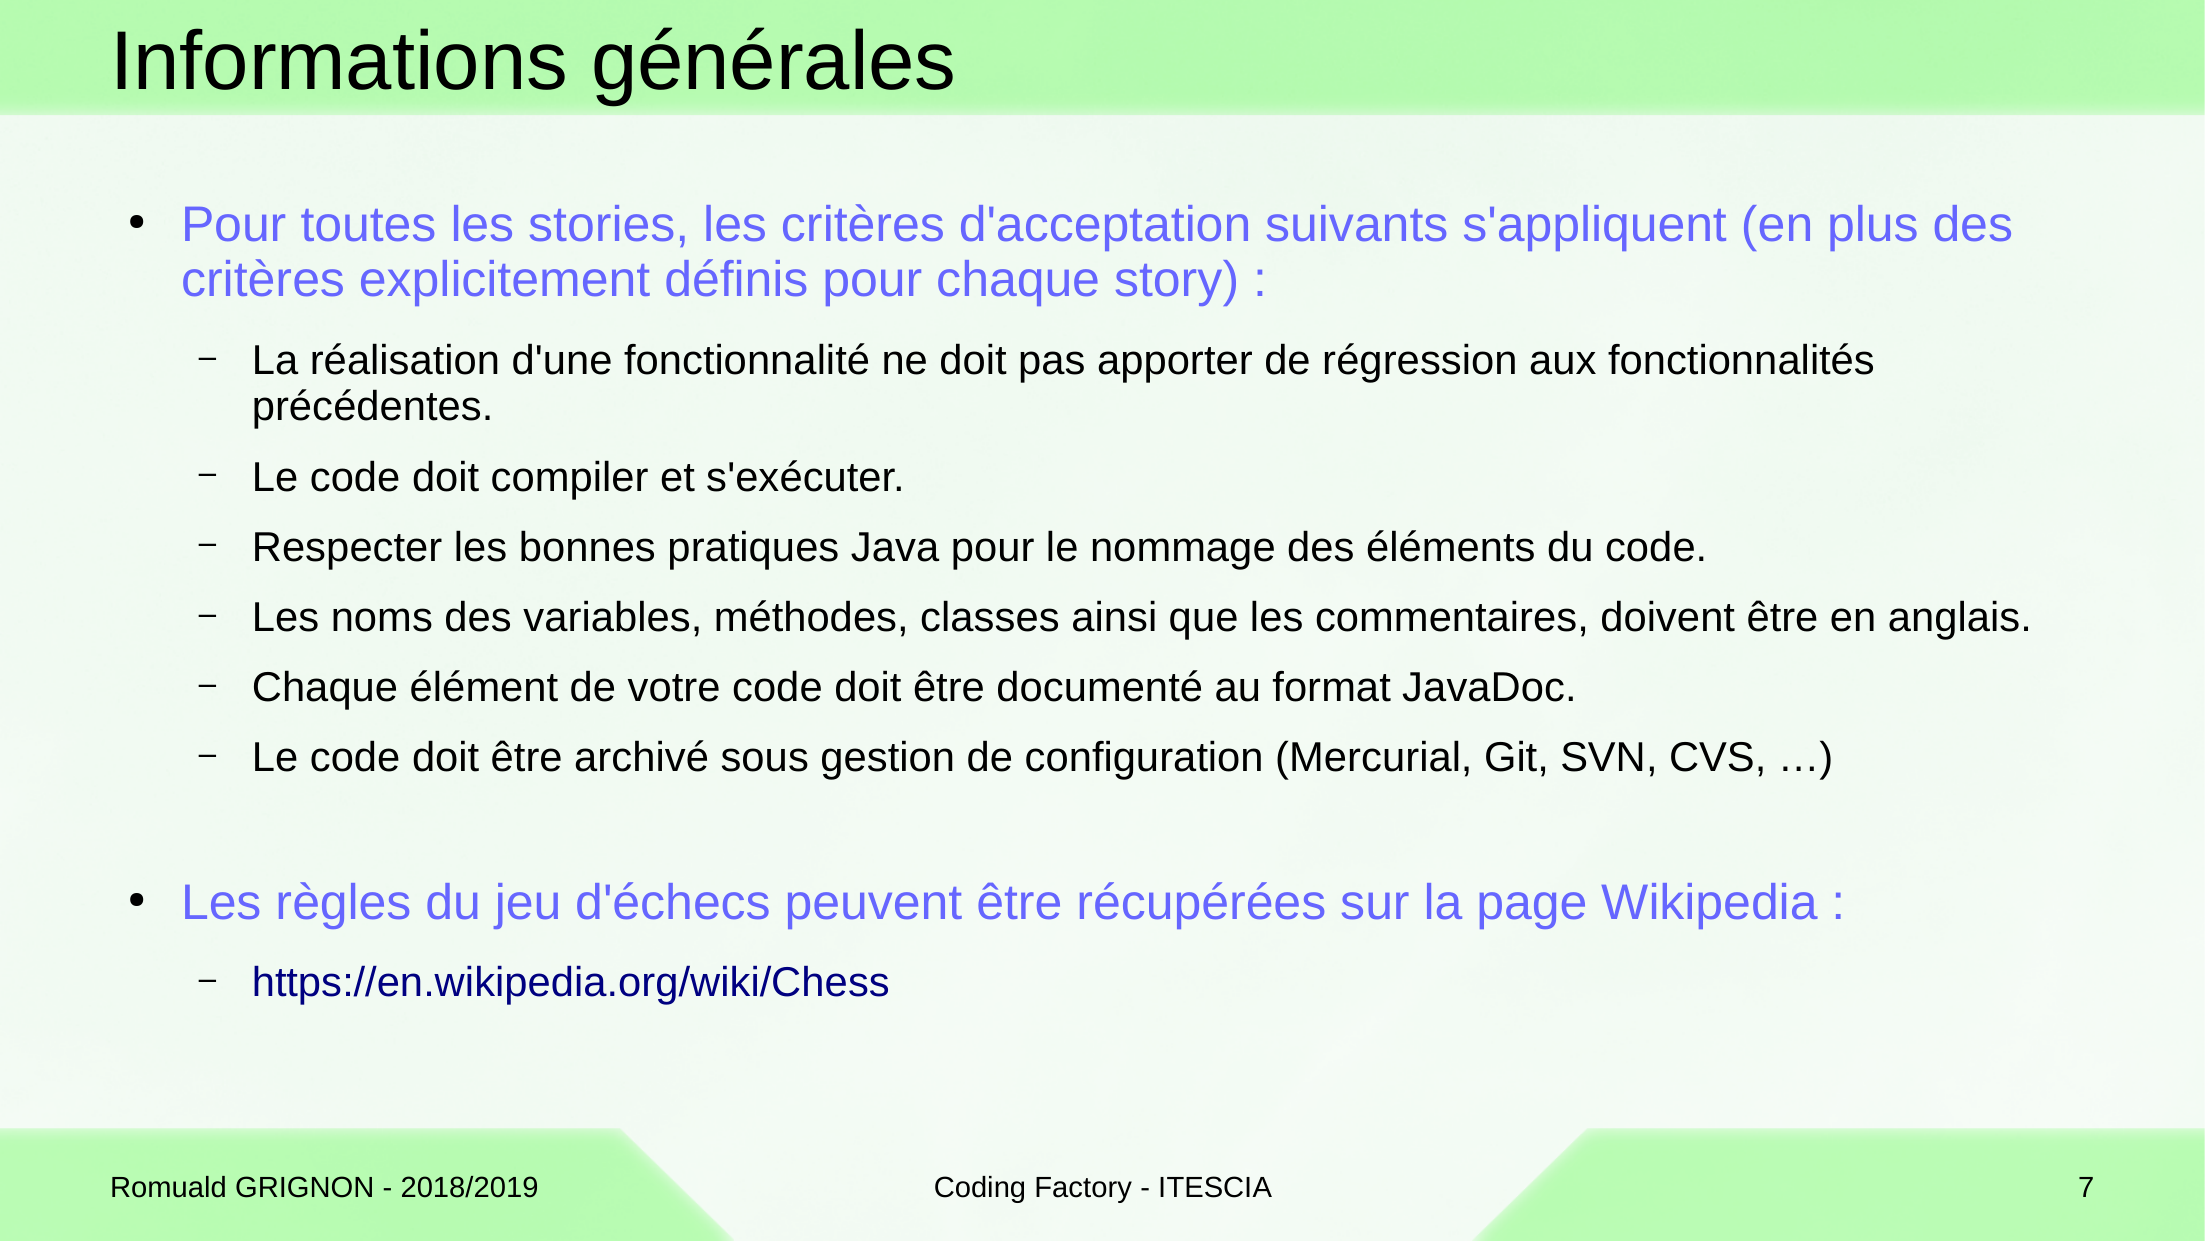

# Informations générales
Pour toutes les stories, les critères d'acceptation suivants s'appliquent (en plus des critères explicitement définis pour chaque story) :
La réalisation d'une fonctionnalité ne doit pas apporter de régression aux fonctionnalités précédentes.
Le code doit compiler et s'exécuter.
Respecter les bonnes pratiques Java pour le nommage des éléments du code.
Les noms des variables, méthodes, classes ainsi que les commentaires, doivent être en anglais.
Chaque élément de votre code doit être documenté au format JavaDoc.
Le code doit être archivé sous gestion de configuration (Mercurial, Git, SVN, CVS, …)
Les règles du jeu d'échecs peuvent être récupérées sur la page Wikipedia :
https://en.wikipedia.org/wiki/Chess
Romuald GRIGNON - 2018/2019
Coding Factory - ITESCIA
7